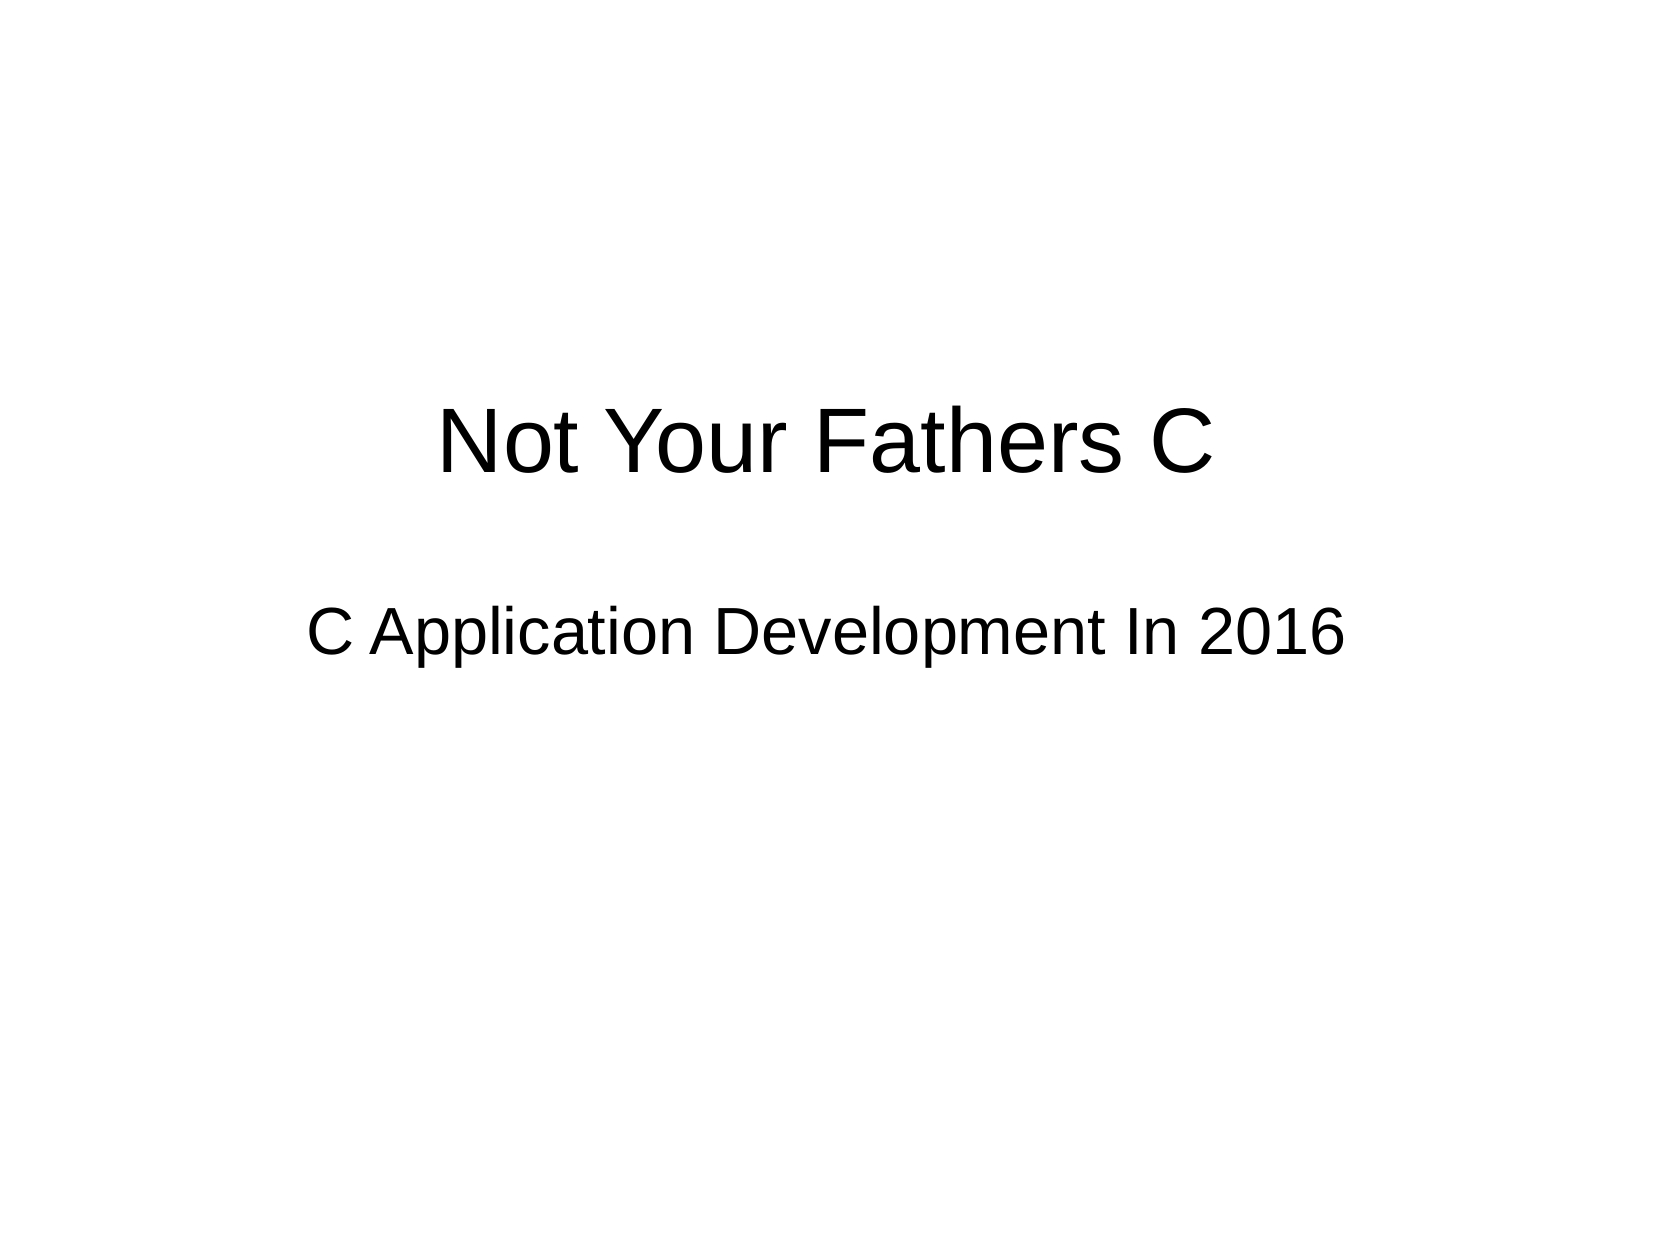

# Not Your Fathers C
C Application Development In 2016